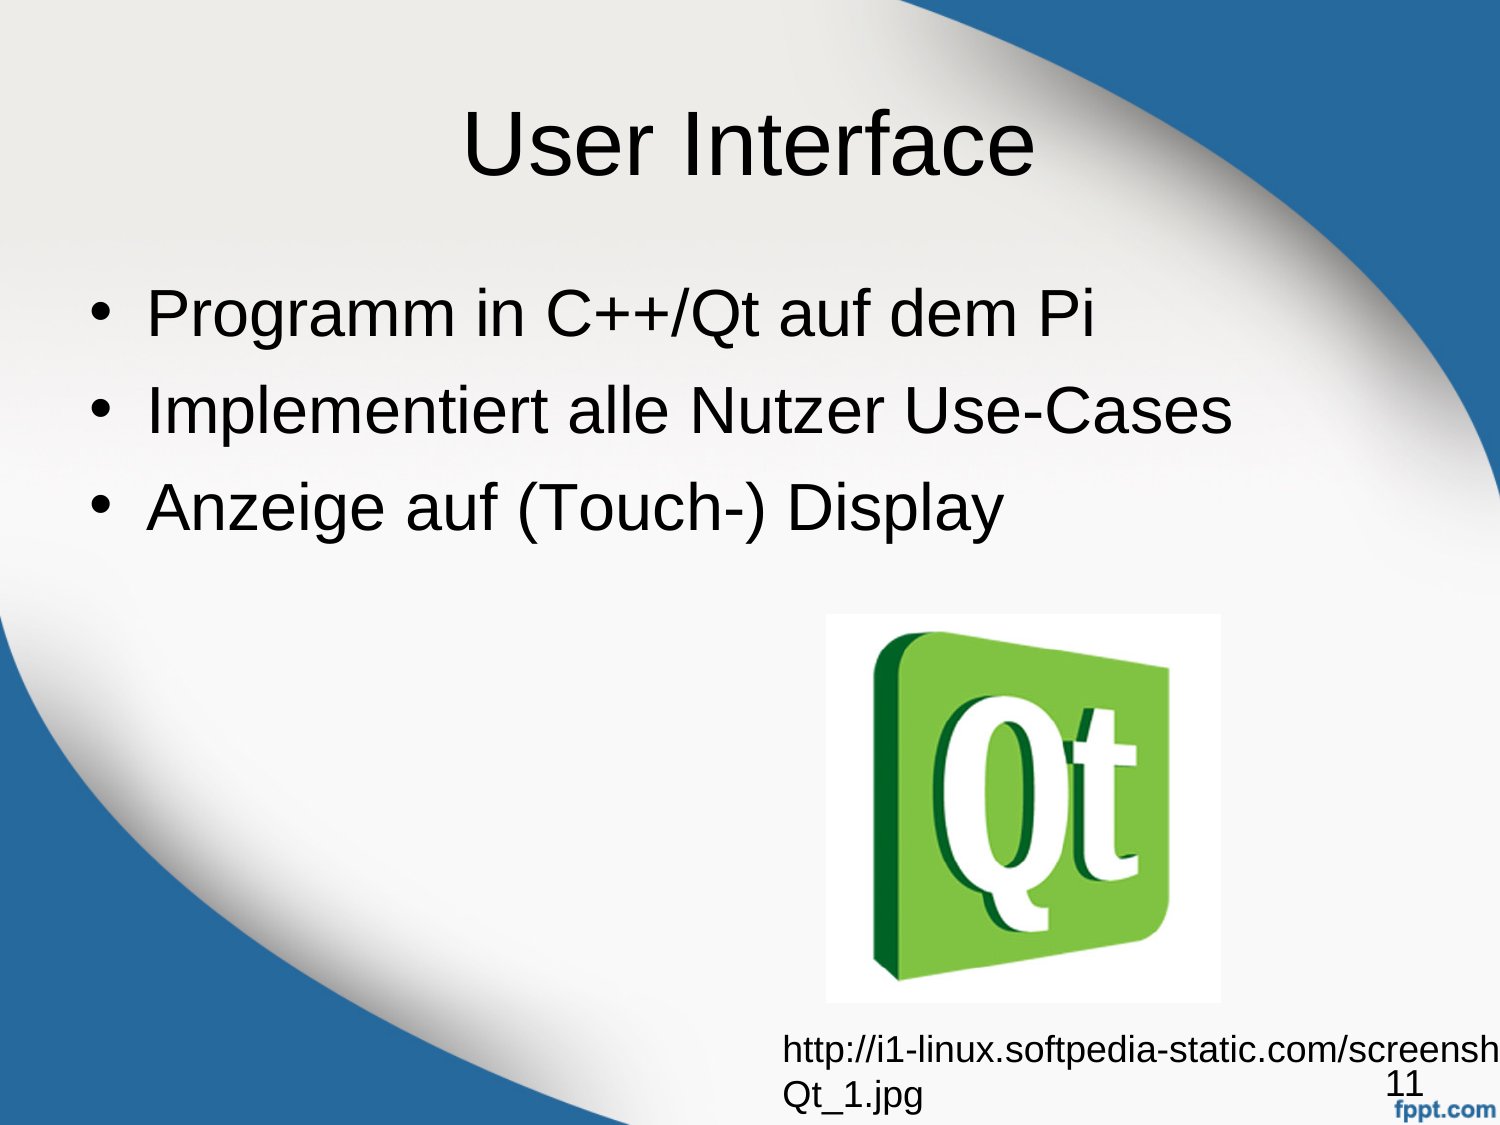

# User Interface
Programm in C++/Qt auf dem Pi
Implementiert alle Nutzer Use-Cases
Anzeige auf (Touch-) Display
http://i1-linux.softpedia-static.com/screenshots/Qt_1.jpg